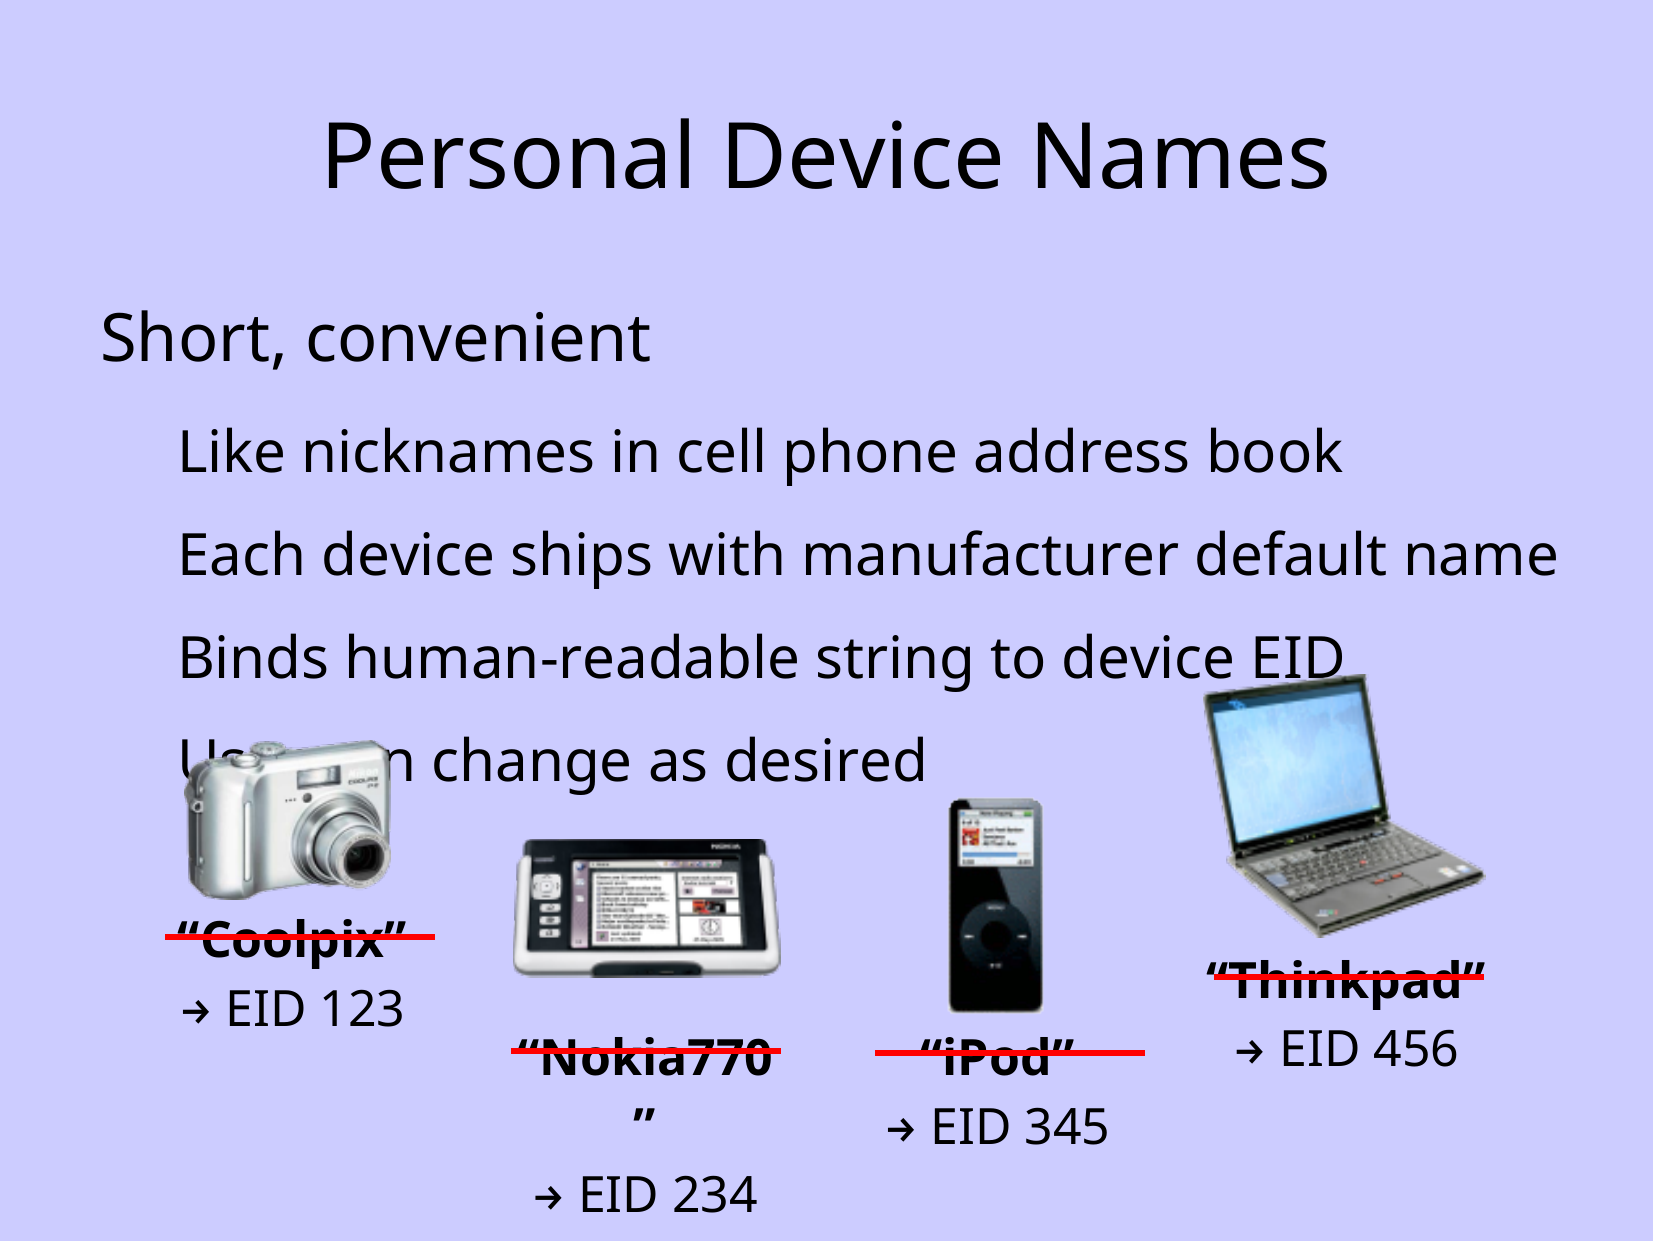

# Personal Device Names
Short, convenient
Like nicknames in cell phone address book
Each device ships with manufacturer default name
Binds human-readable string to device EID
User can change as desired
“Coolpix”
→ EID 123
“Thinkpad”
→ EID 456
“Nokia770”
→ EID 234
“iPod”
→ EID 345